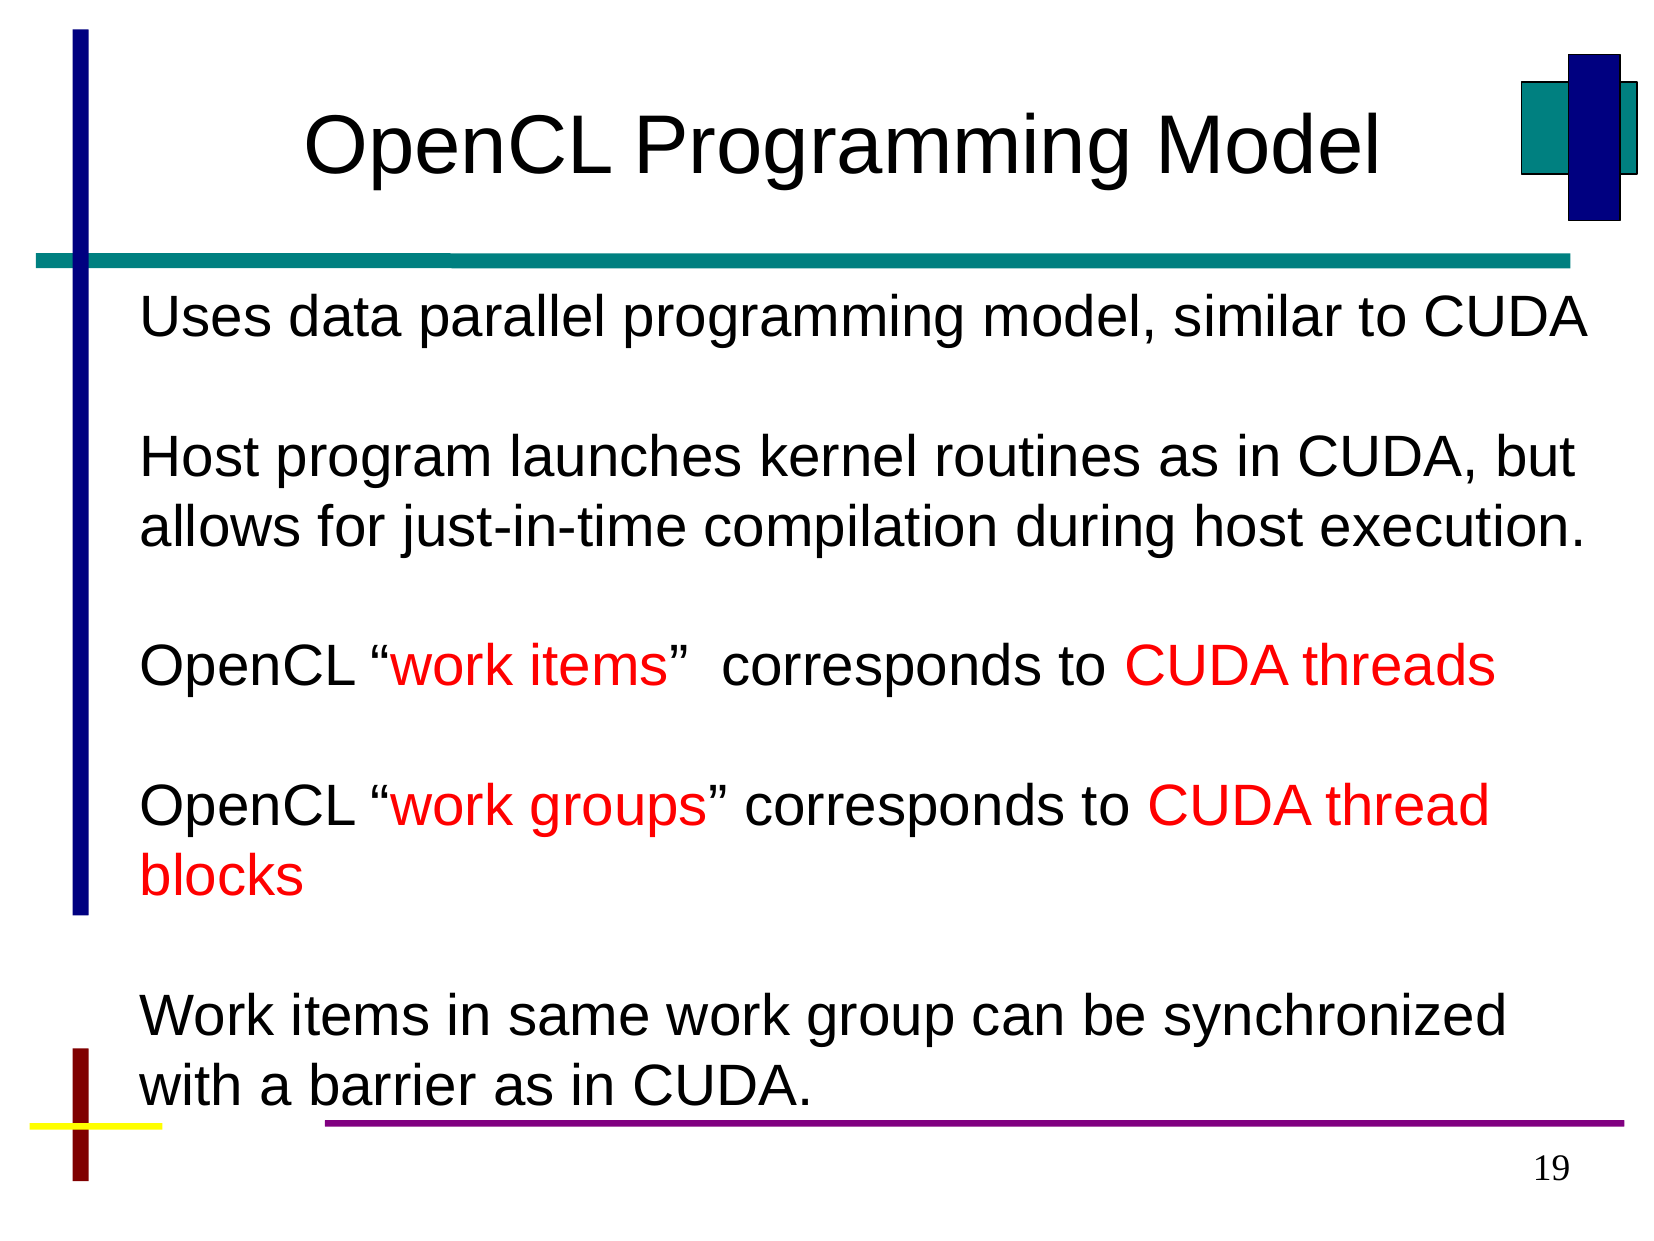

OpenCL Programming Model
Uses data parallel programming model, similar to CUDA
Host program launches kernel routines as in CUDA, but allows for just-in-time compilation during host execution.
OpenCL “work items” corresponds to CUDA threads
OpenCL “work groups” corresponds to CUDA thread blocks
Work items in same work group can be synchronized with a barrier as in CUDA.